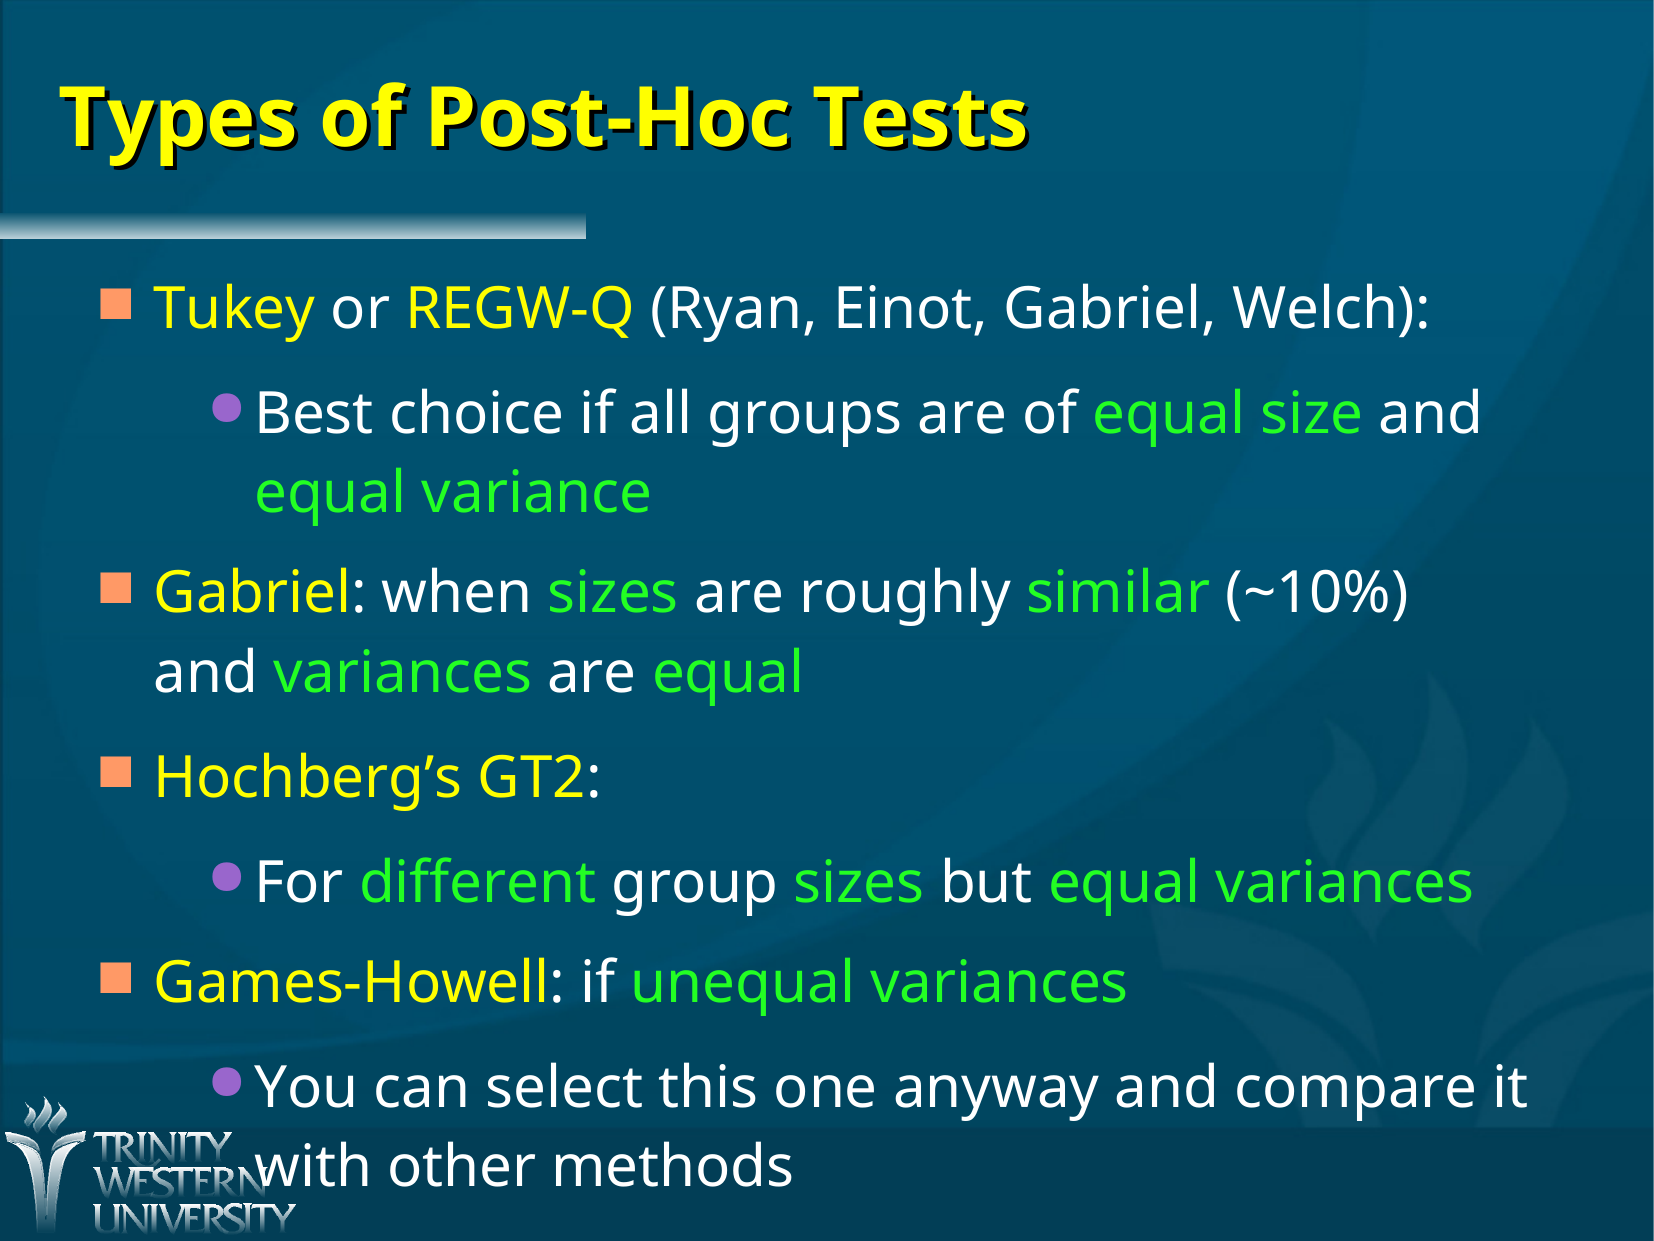

# Types of Post-Hoc Tests
Tukey or REGW-Q (Ryan, Einot, Gabriel, Welch):
Best choice if all groups are of equal size and equal variance
Gabriel: when sizes are roughly similar (~10%)
and variances are equal
Hochberg’s GT2:
For different group sizes but equal variances
Games-Howell: if unequal variances
You can select this one anyway and compare it with other methods